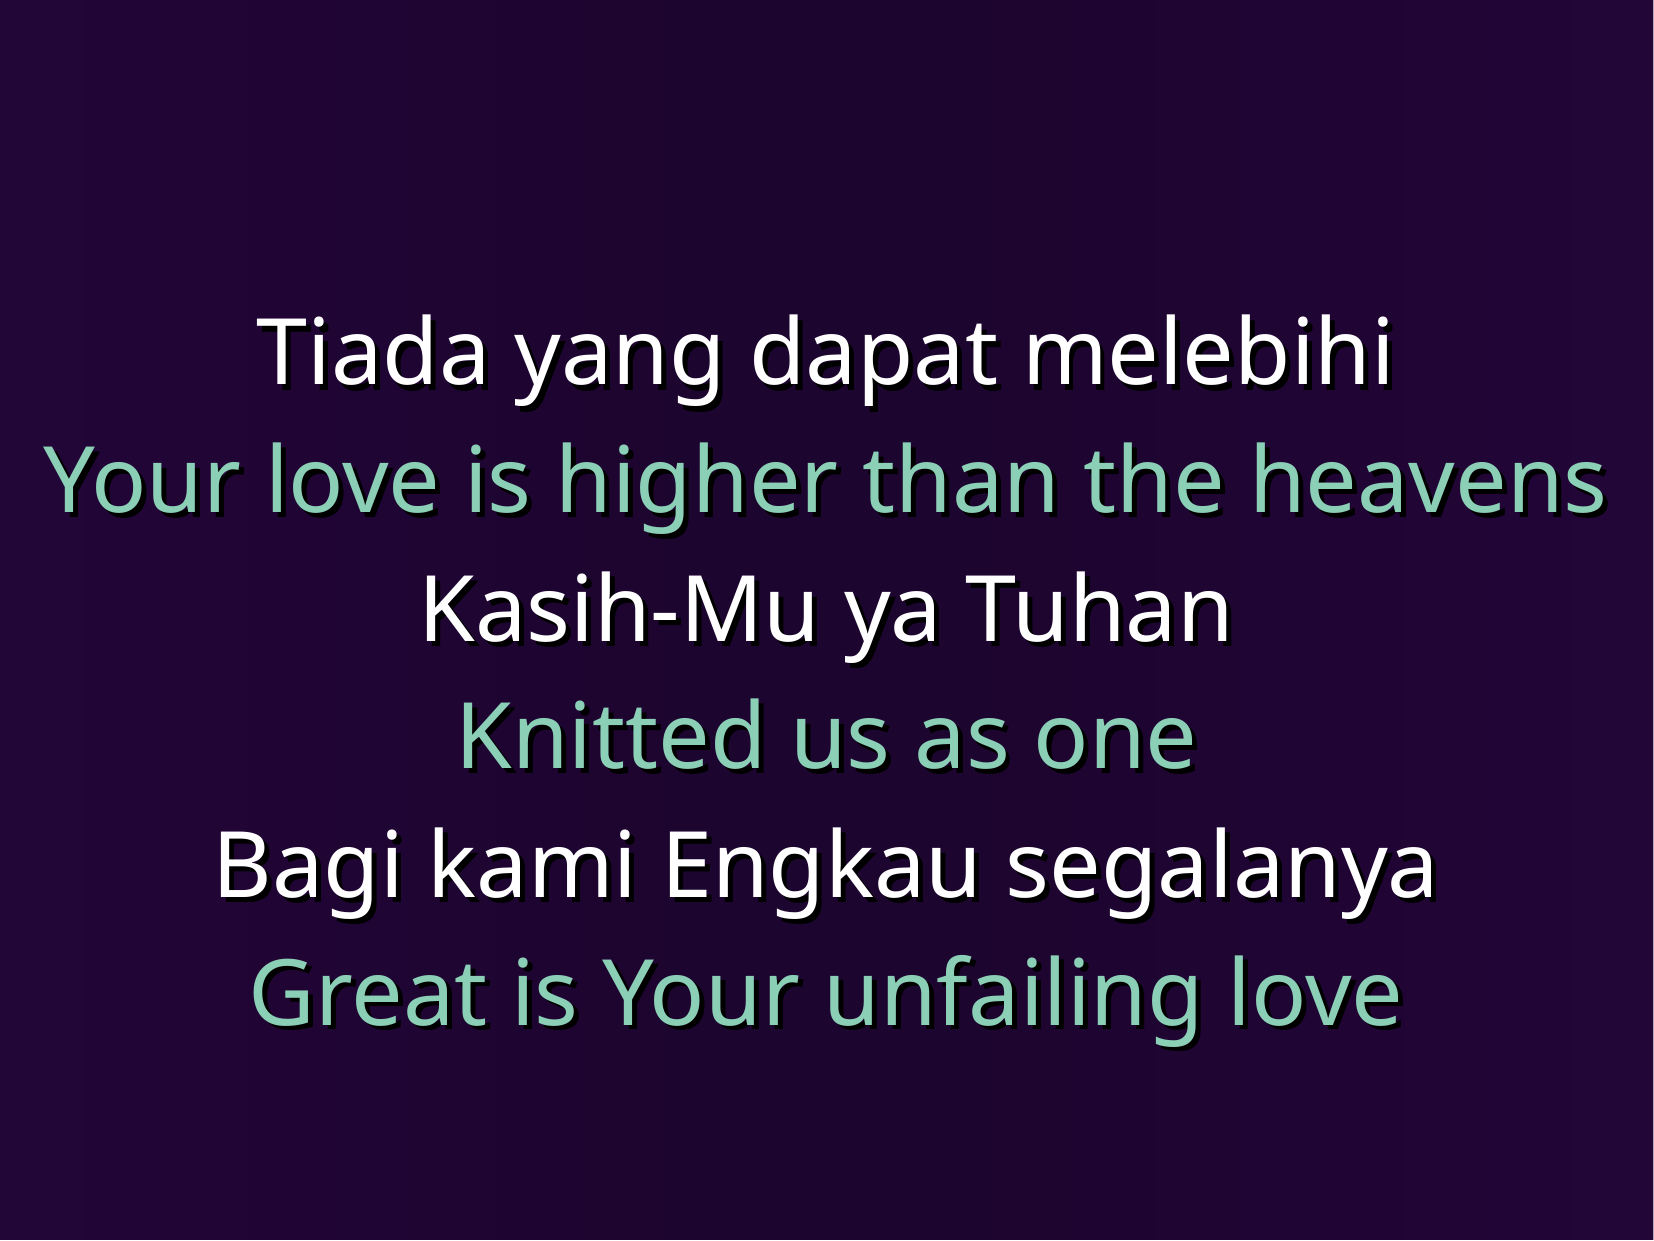

Tiada yang dapat melebihi
Kasih-Mu ya Tuhan
Bagi kami Engkau segalanya
Your love is higher than the heavens
Knitted us as one
Great is Your unfailing love